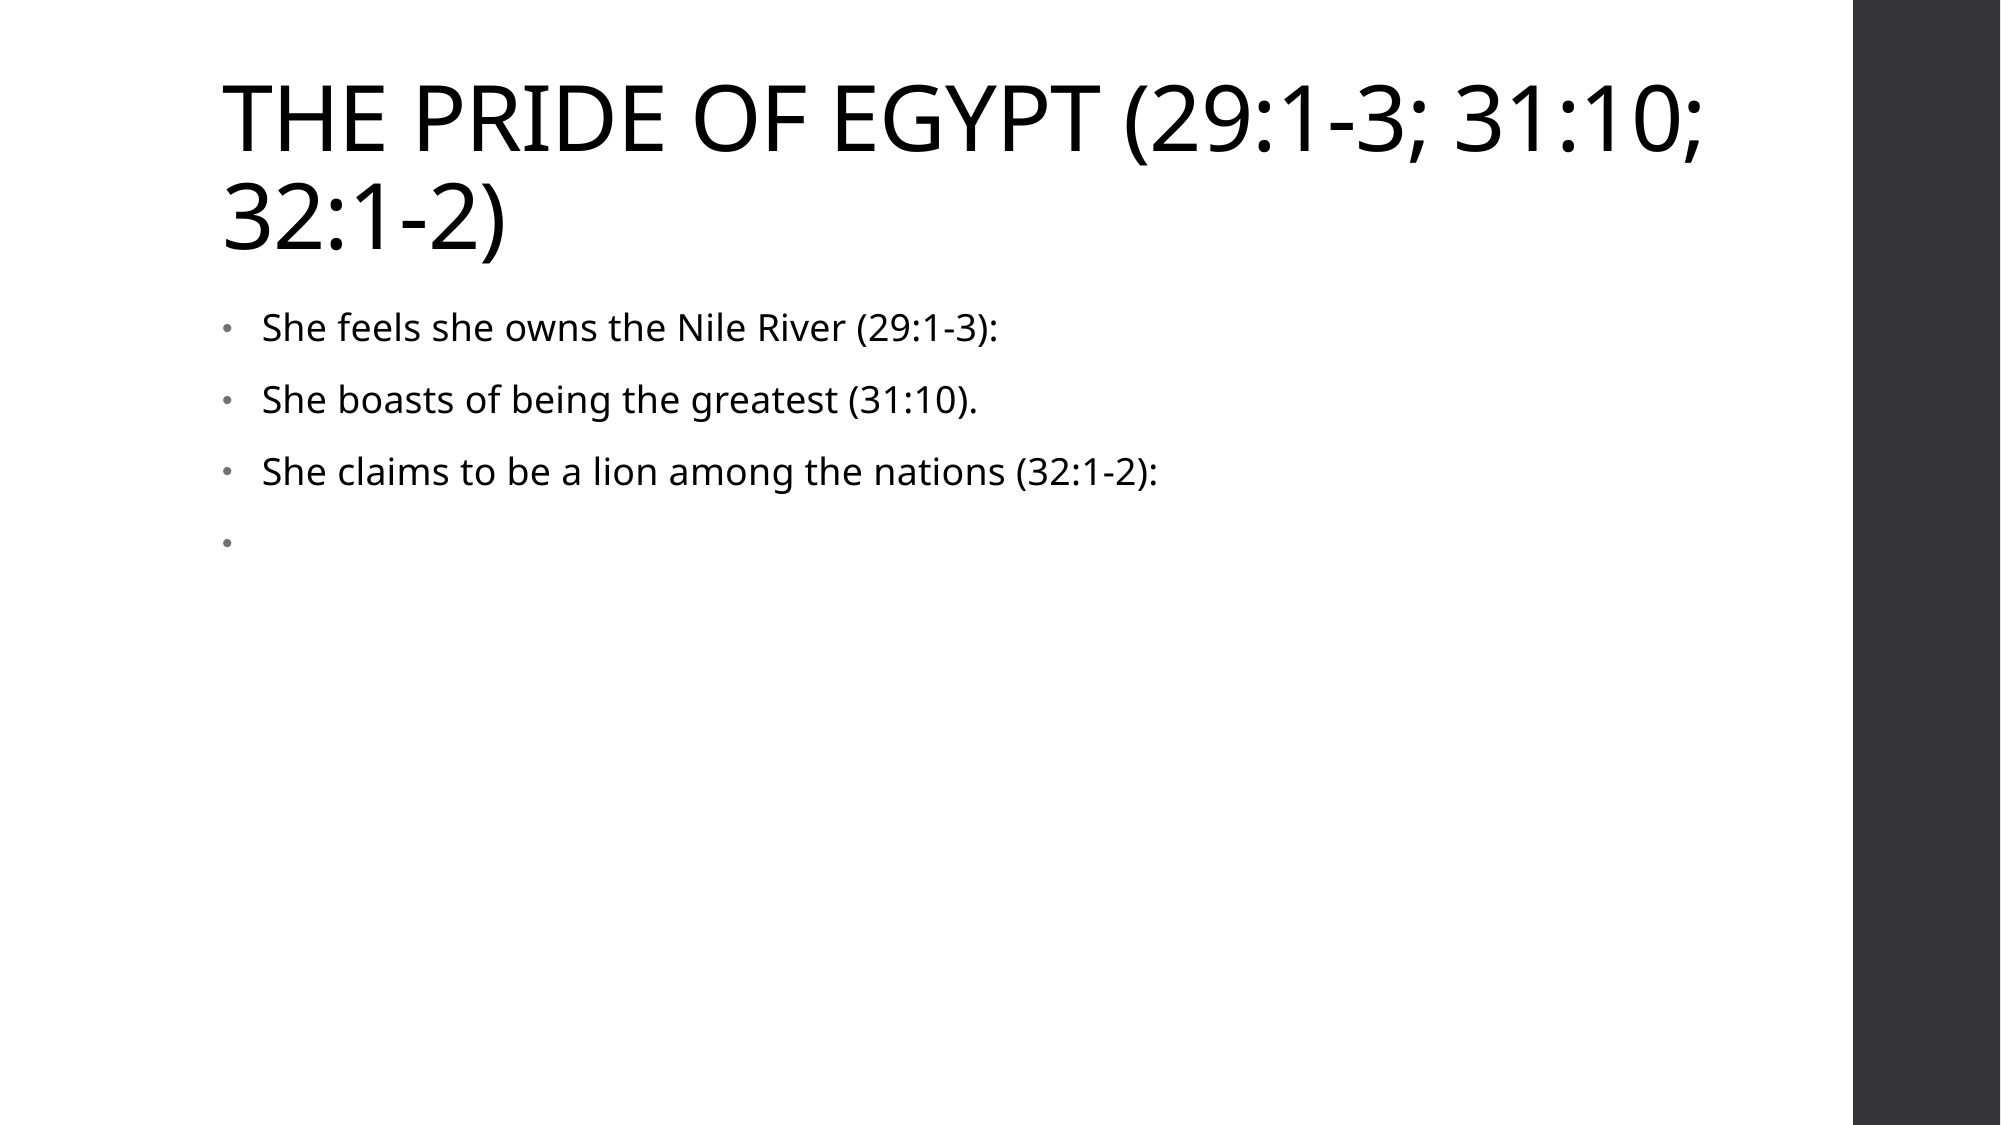

# THE PRIDE OF EGYPT (29:1-3; 31:10; 32:1-2)
 She feels she owns the Nile River (29:1-3):
 She boasts of being the greatest (31:10).
 She claims to be a lion among the nations (32:1-2):